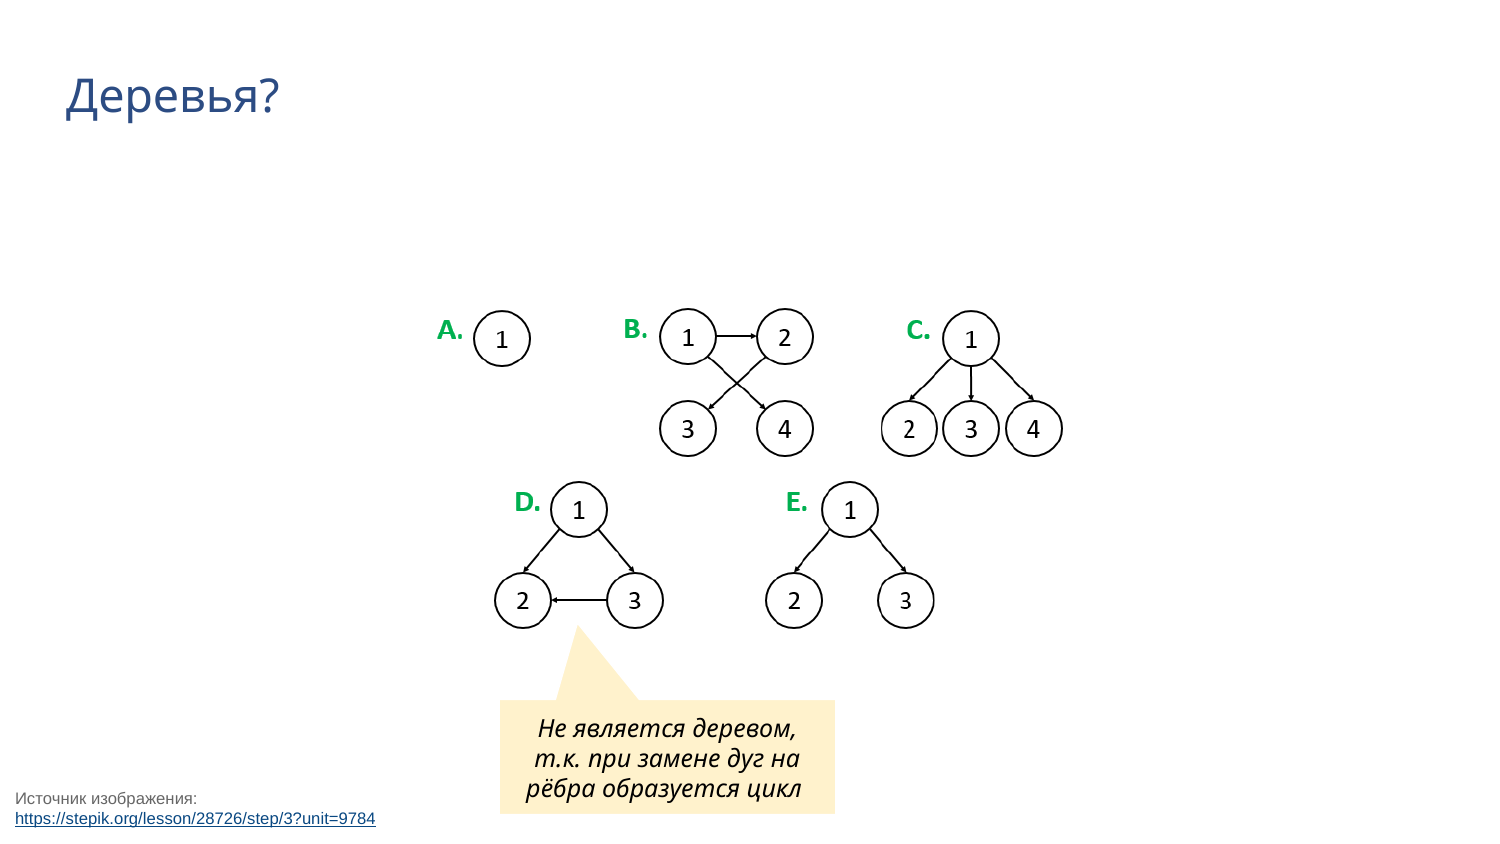

# Деревья?
Не является деревом, т.к. при замене дуг на рёбра образуется цикл
Источник изображения: https://stepik.org/lesson/28726/step/3?unit=9784